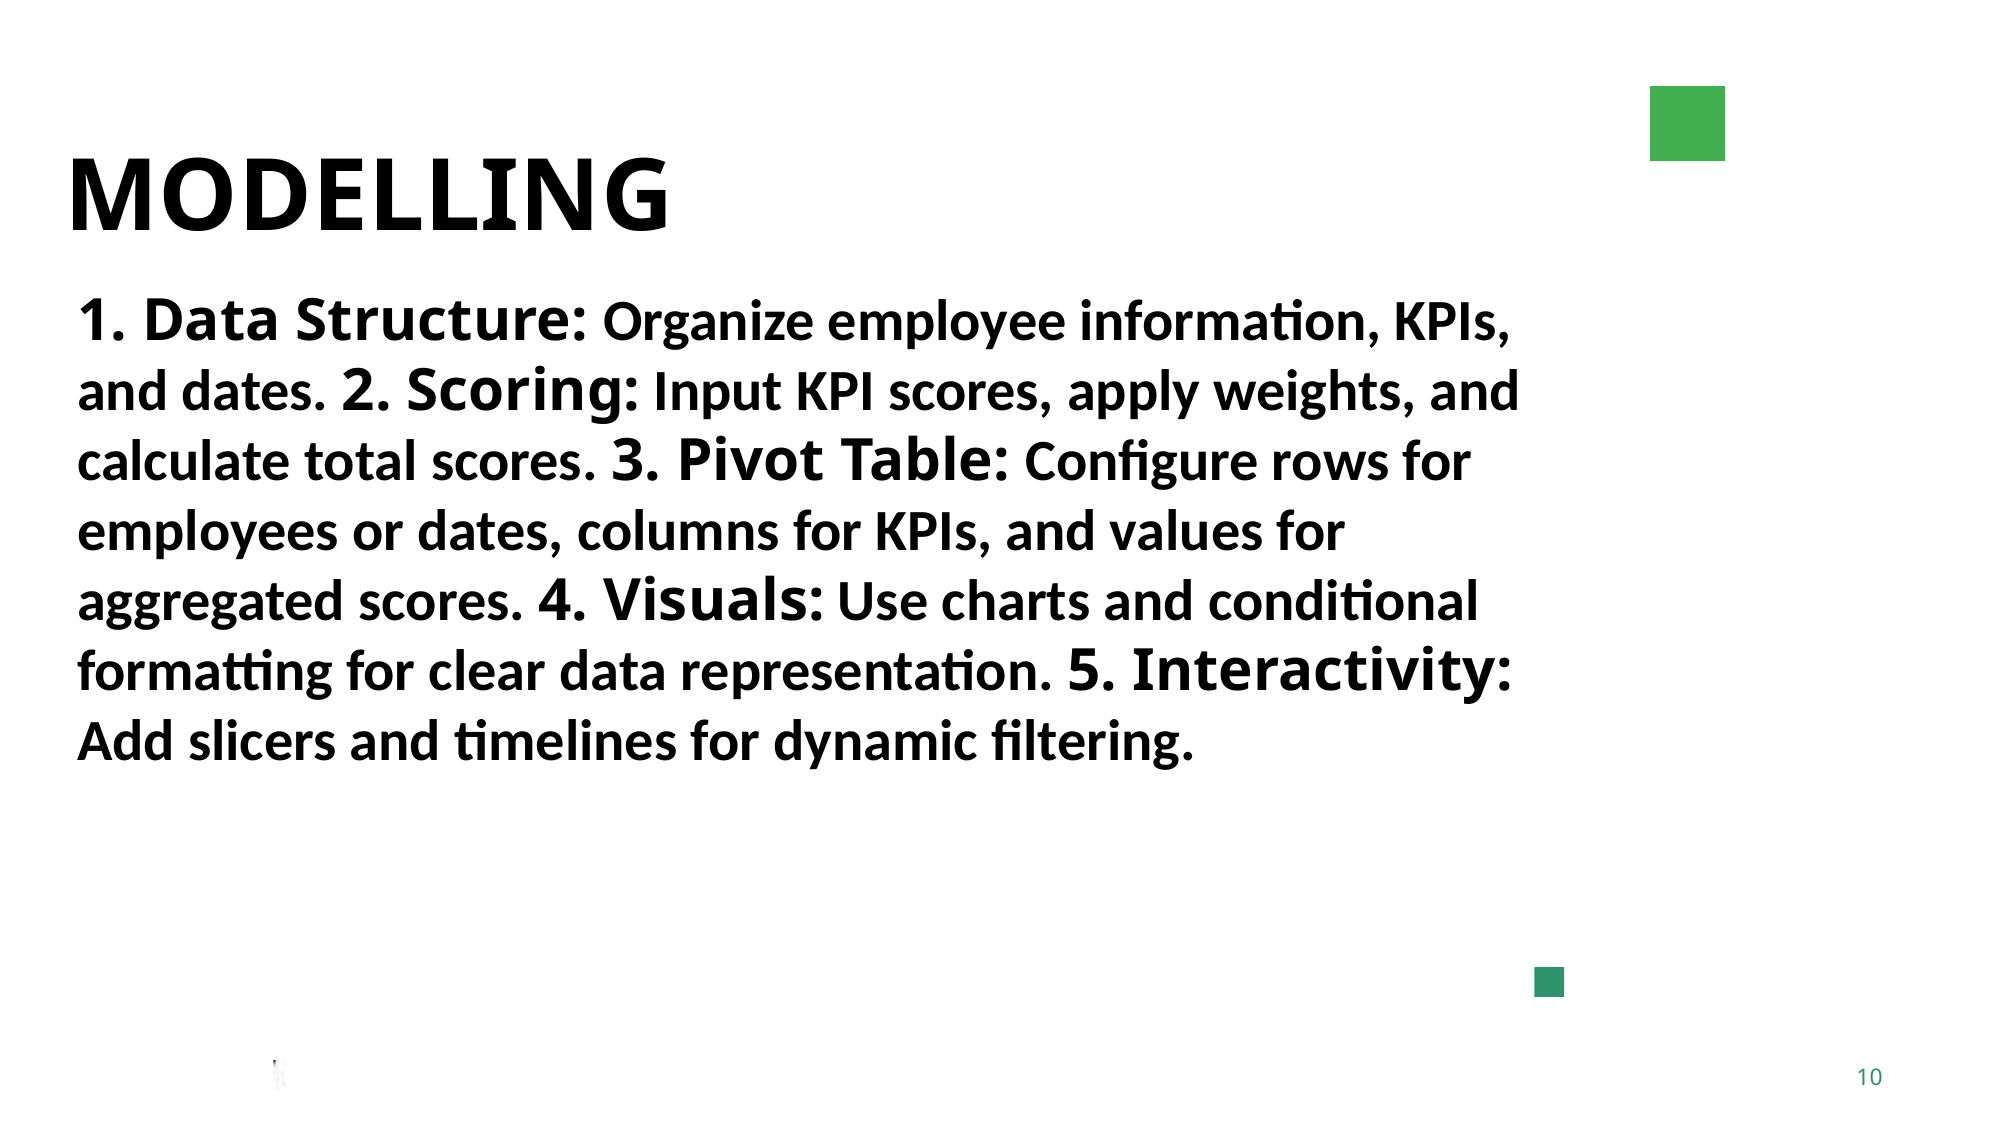

MODELLING
1. Data Structure: Organize employee information, KPIs, and dates. 2. Scoring: Input KPI scores, apply weights, and calculate total scores. 3. Pivot Table: Configure rows for employees or dates, columns for KPIs, and values for aggregated scores. 4. Visuals: Use charts and conditional formatting for clear data representation. 5. Interactivity: Add slicers and timelines for dynamic filtering.